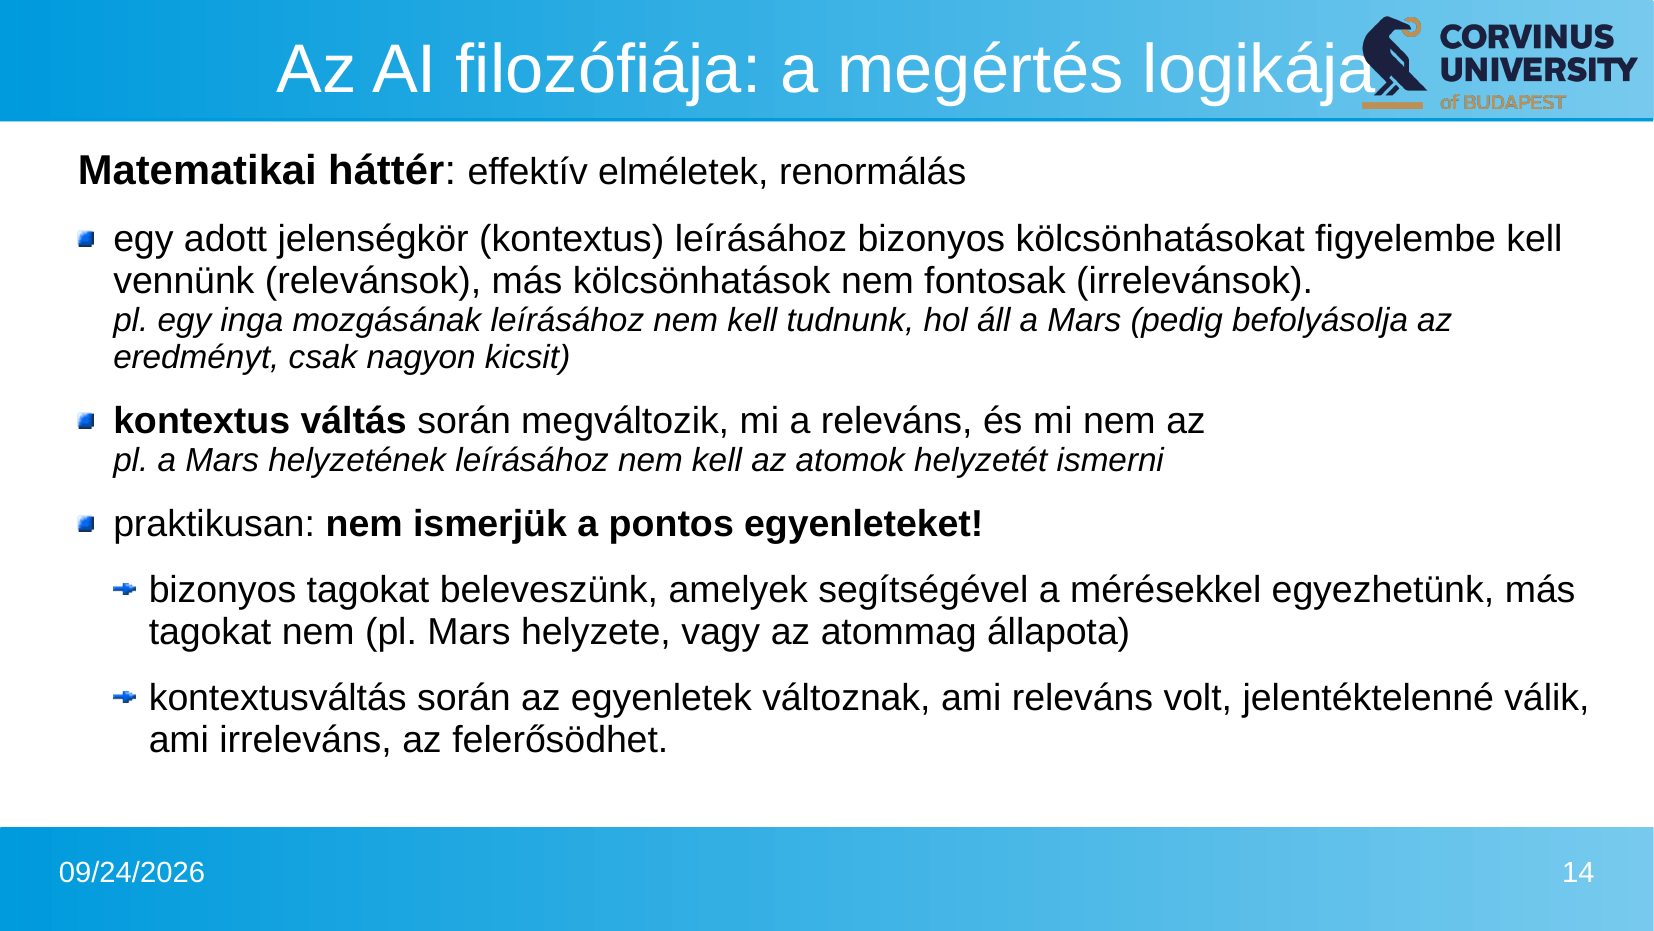

# Az AI filozófiája: a megértés logikája
Matematikai háttér: effektív elméletek, renormálás
egy adott jelenségkör (kontextus) leírásához bizonyos kölcsönhatásokat figyelembe kell vennünk (relevánsok), más kölcsönhatások nem fontosak (irrelevánsok).
pl. egy inga mozgásának leírásához nem kell tudnunk, hol áll a Mars (pedig befolyásolja az eredményt, csak nagyon kicsit)
kontextus váltás során megváltozik, mi a releváns, és mi nem az
pl. a Mars helyzetének leírásához nem kell az atomok helyzetét ismerni
praktikusan: nem ismerjük a pontos egyenleteket!
bizonyos tagokat beleveszünk, amelyek segítségével a mérésekkel egyezhetünk, más tagokat nem (pl. Mars helyzete, vagy az atommag állapota)
kontextusváltás során az egyenletek változnak, ami releváns volt, jelentéktelenné válik, ami irreleváns, az felerősödhet.
14